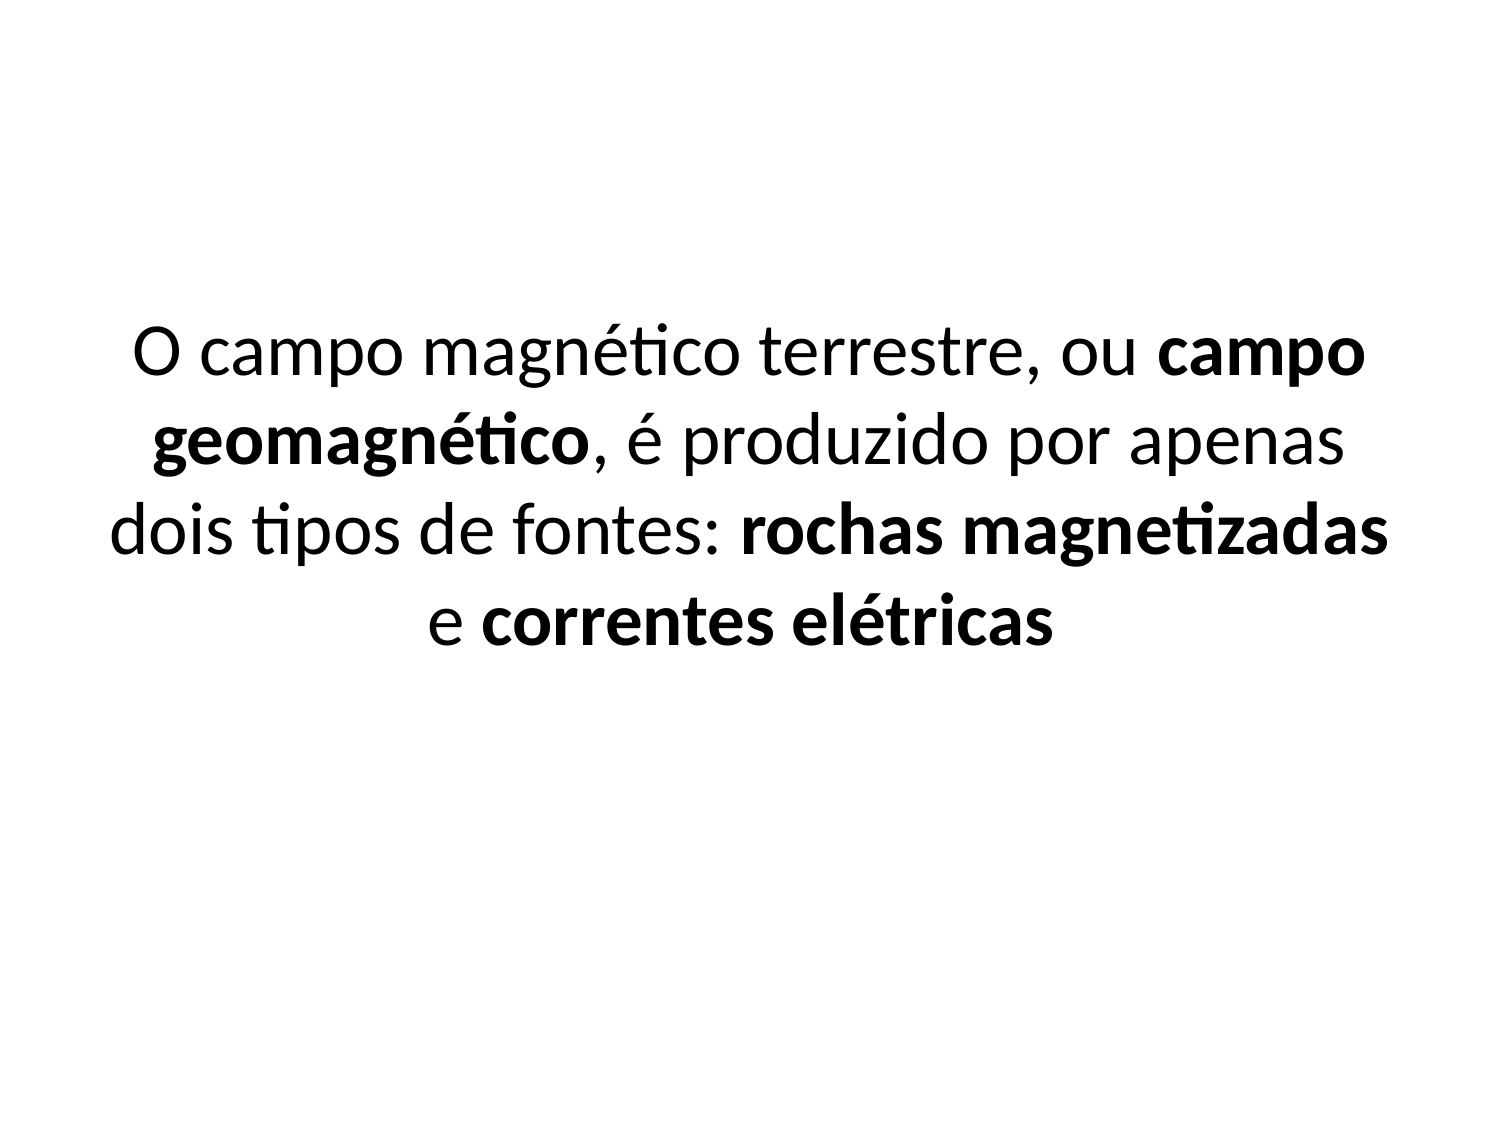

O campo magnético terrestre, ou campo geomagnético, é produzido por apenas dois tipos de fontes: rochas magnetizadas e correntes elétricas